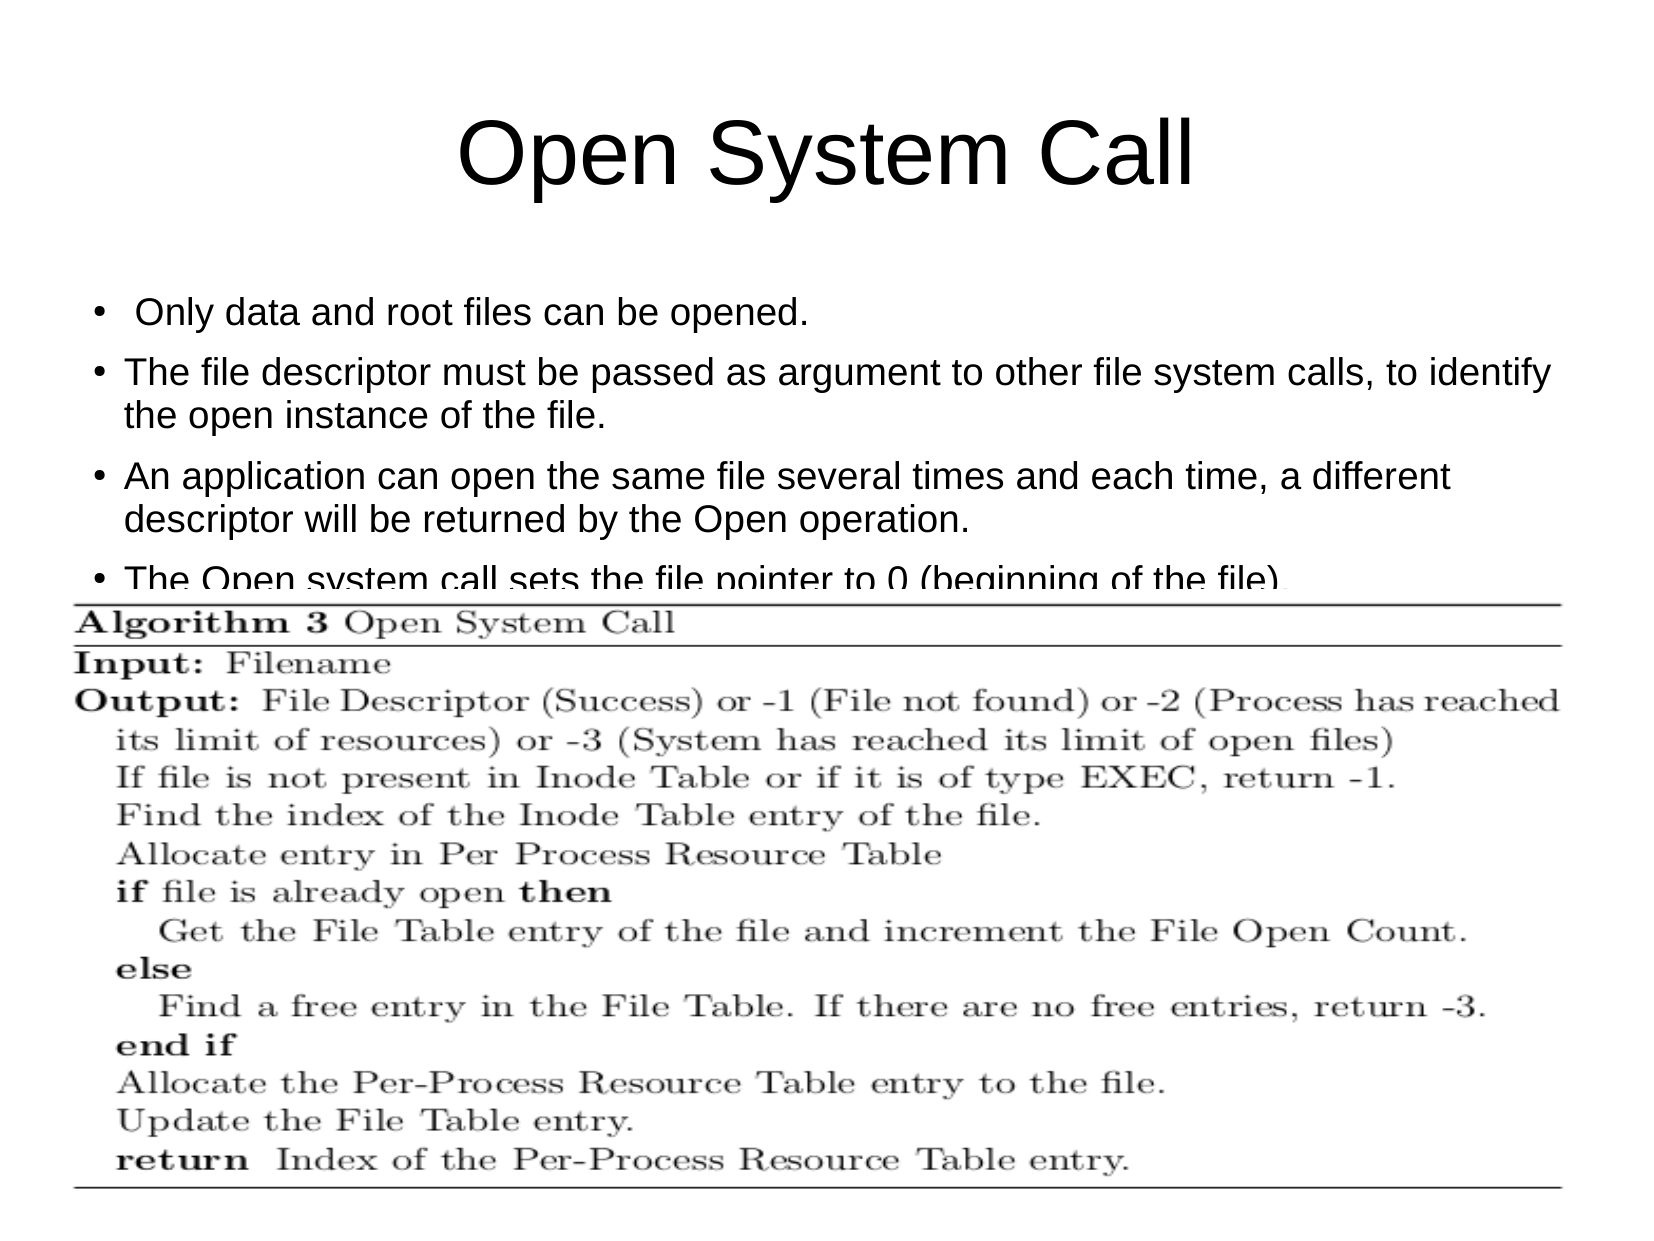

# Open System Call
 Only data and root files can be opened.
The file descriptor must be passed as argument to other file system calls, to identify the open instance of the file.
An application can open the same file several times and each time, a different descriptor will be returned by the Open operation.
The Open system call sets the file pointer to 0 (beginning of the file).